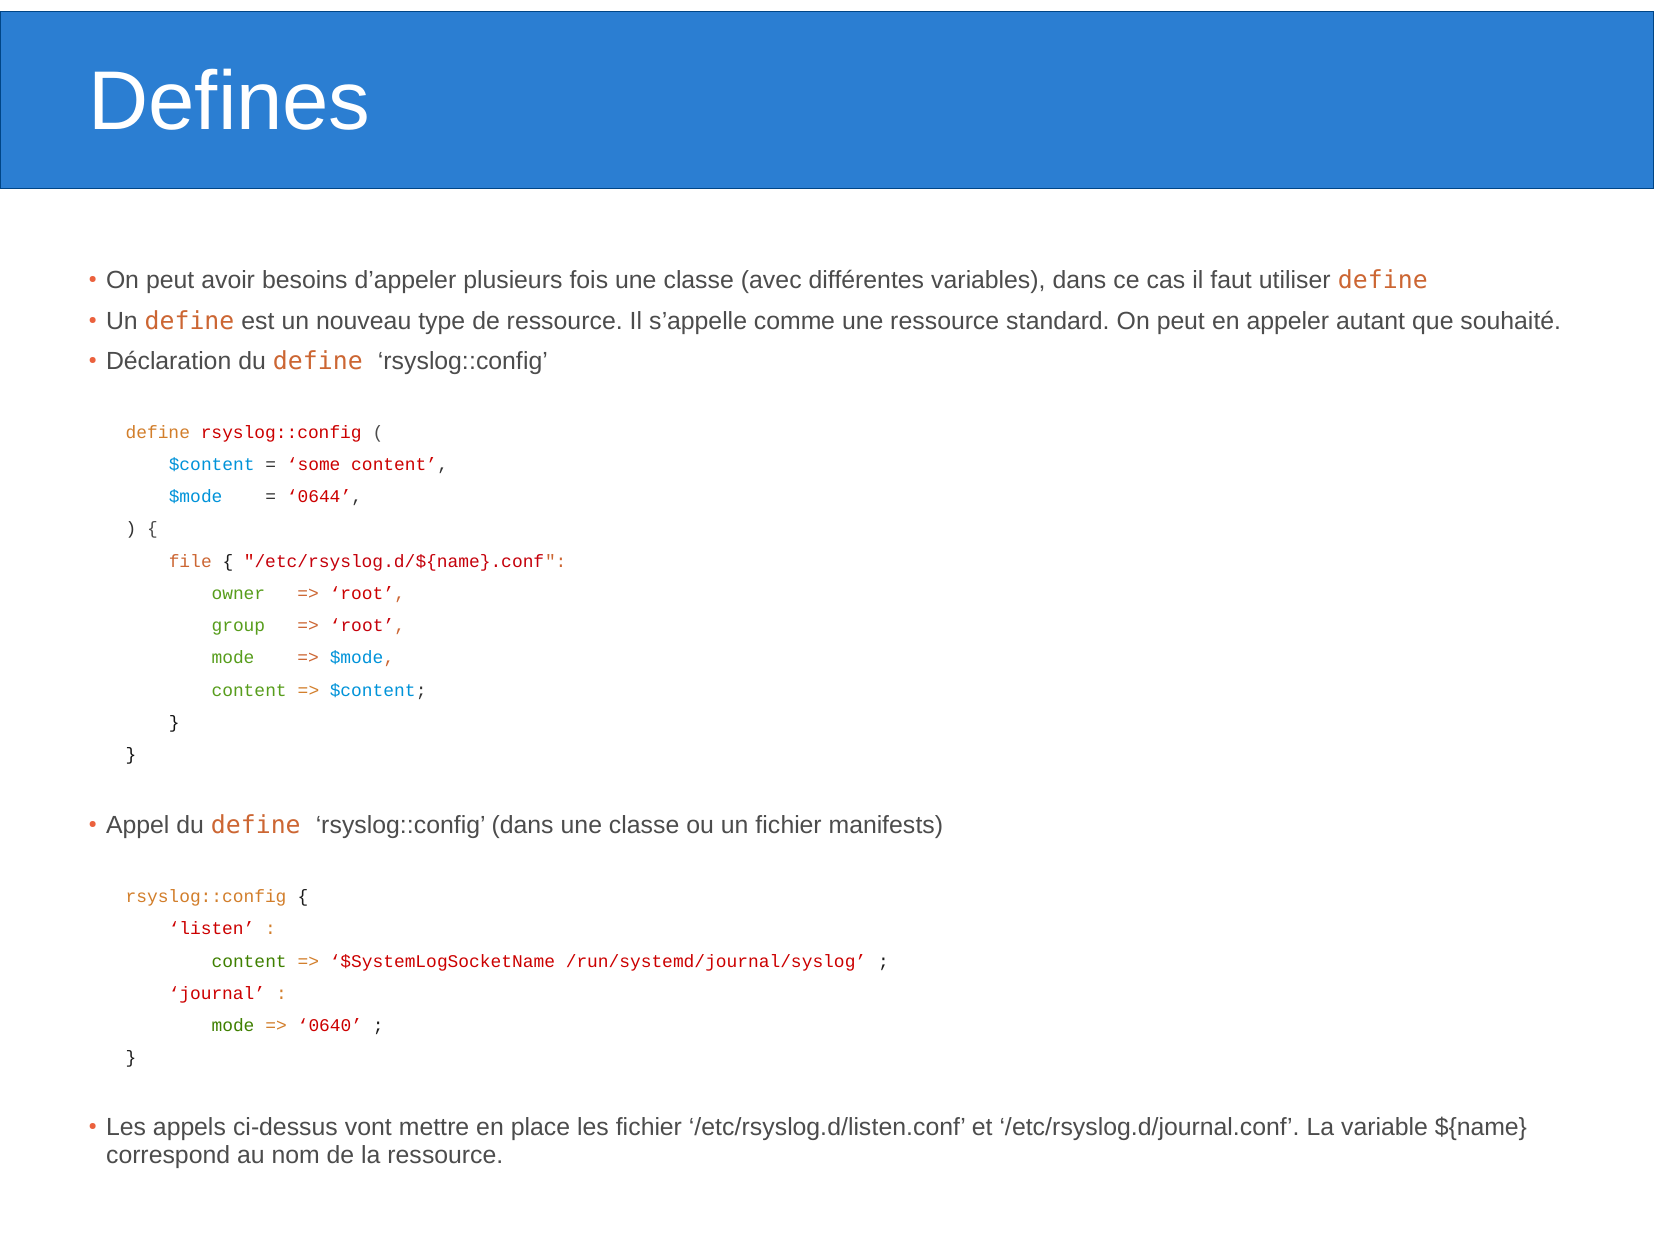

# Defines
On peut avoir besoins d’appeler plusieurs fois une classe (avec différentes variables), dans ce cas il faut utiliser define
Un define est un nouveau type de ressource. Il s’appelle comme une ressource standard. On peut en appeler autant que souhaité.
Déclaration du define ‘rsyslog::config’
 define rsyslog::config (
 $content = ‘some content’,
 $mode = ‘0644’,
 ) {
 file { "/etc/rsyslog.d/${name}.conf":
 owner => ‘root’,
 group => ‘root’,
 mode => $mode,
 content => $content;
 }
 }
Appel du define ‘rsyslog::config’ (dans une classe ou un fichier manifests)
 rsyslog::config {
 ‘listen’ :
 content => ‘$SystemLogSocketName /run/systemd/journal/syslog’ ;
 ‘journal’ :
 mode => ‘0640’ ;
 }
Les appels ci-dessus vont mettre en place les fichier ‘/etc/rsyslog.d/listen.conf’ et ‘/etc/rsyslog.d/journal.conf’. La variable ${name} correspond au nom de la ressource.